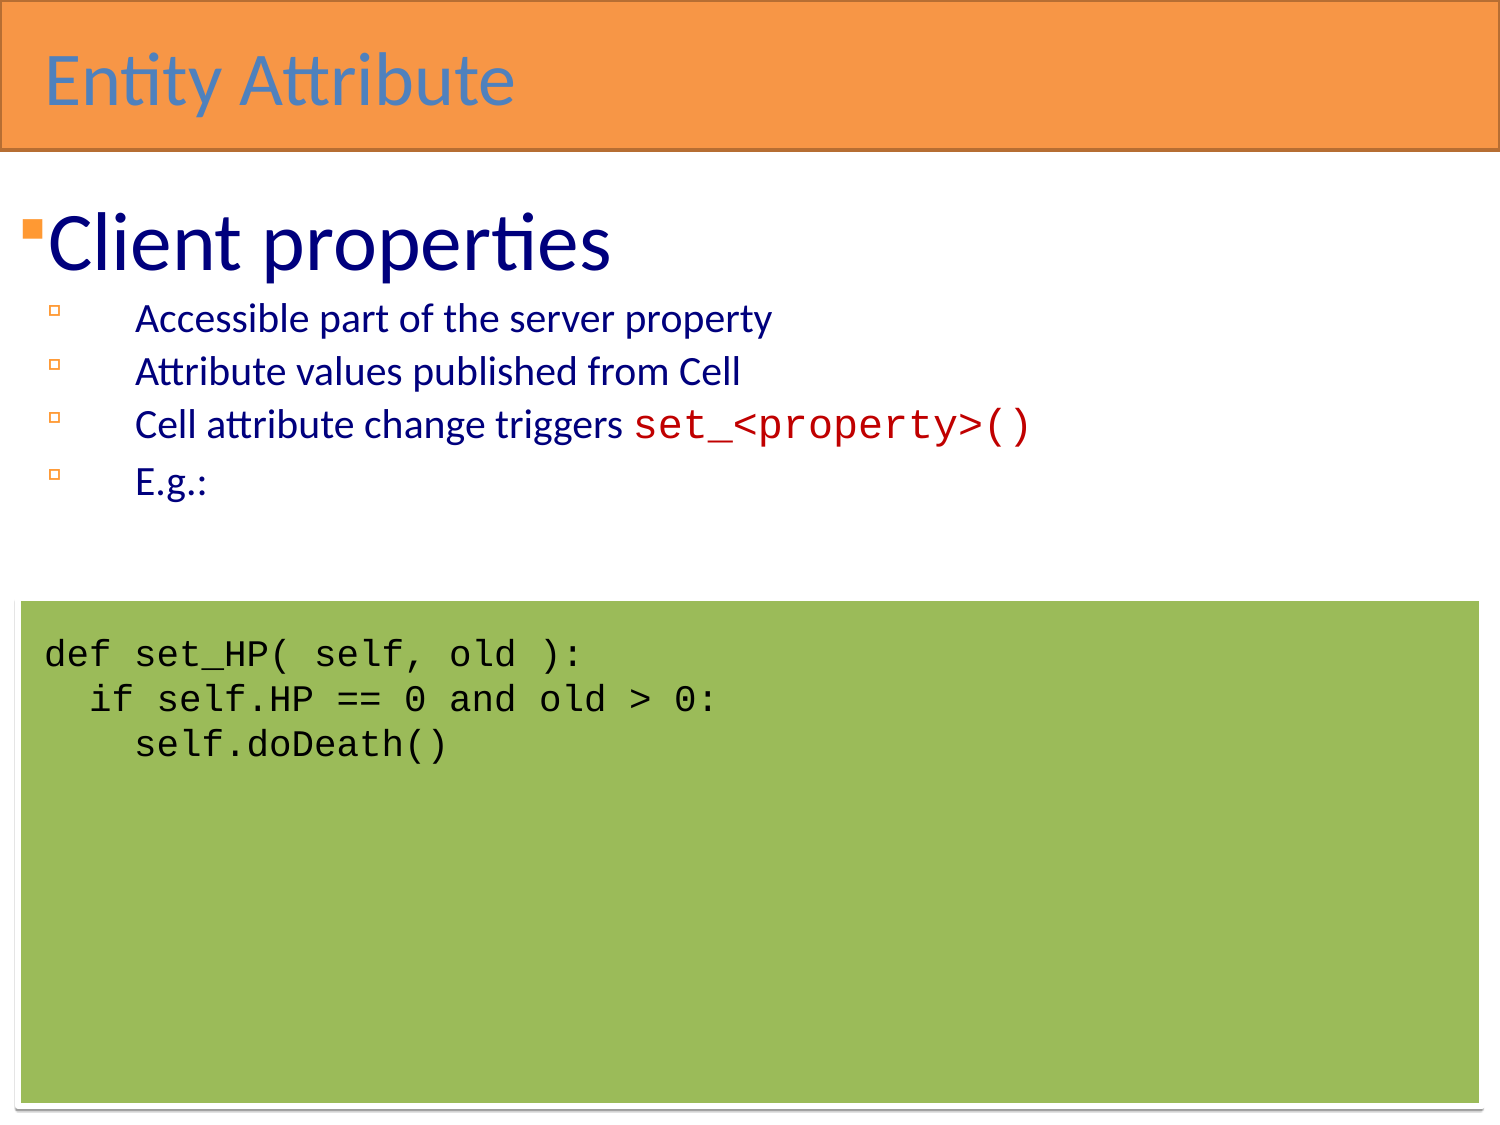

# Entity Attribute
Client properties
Accessible part of the server property
Attribute values published from Cell
Cell attribute change triggers set_<property>()
E.g.:
def set_HP( self, old ):
 if self.HP == 0 and old > 0:
 self.doDeath()‏